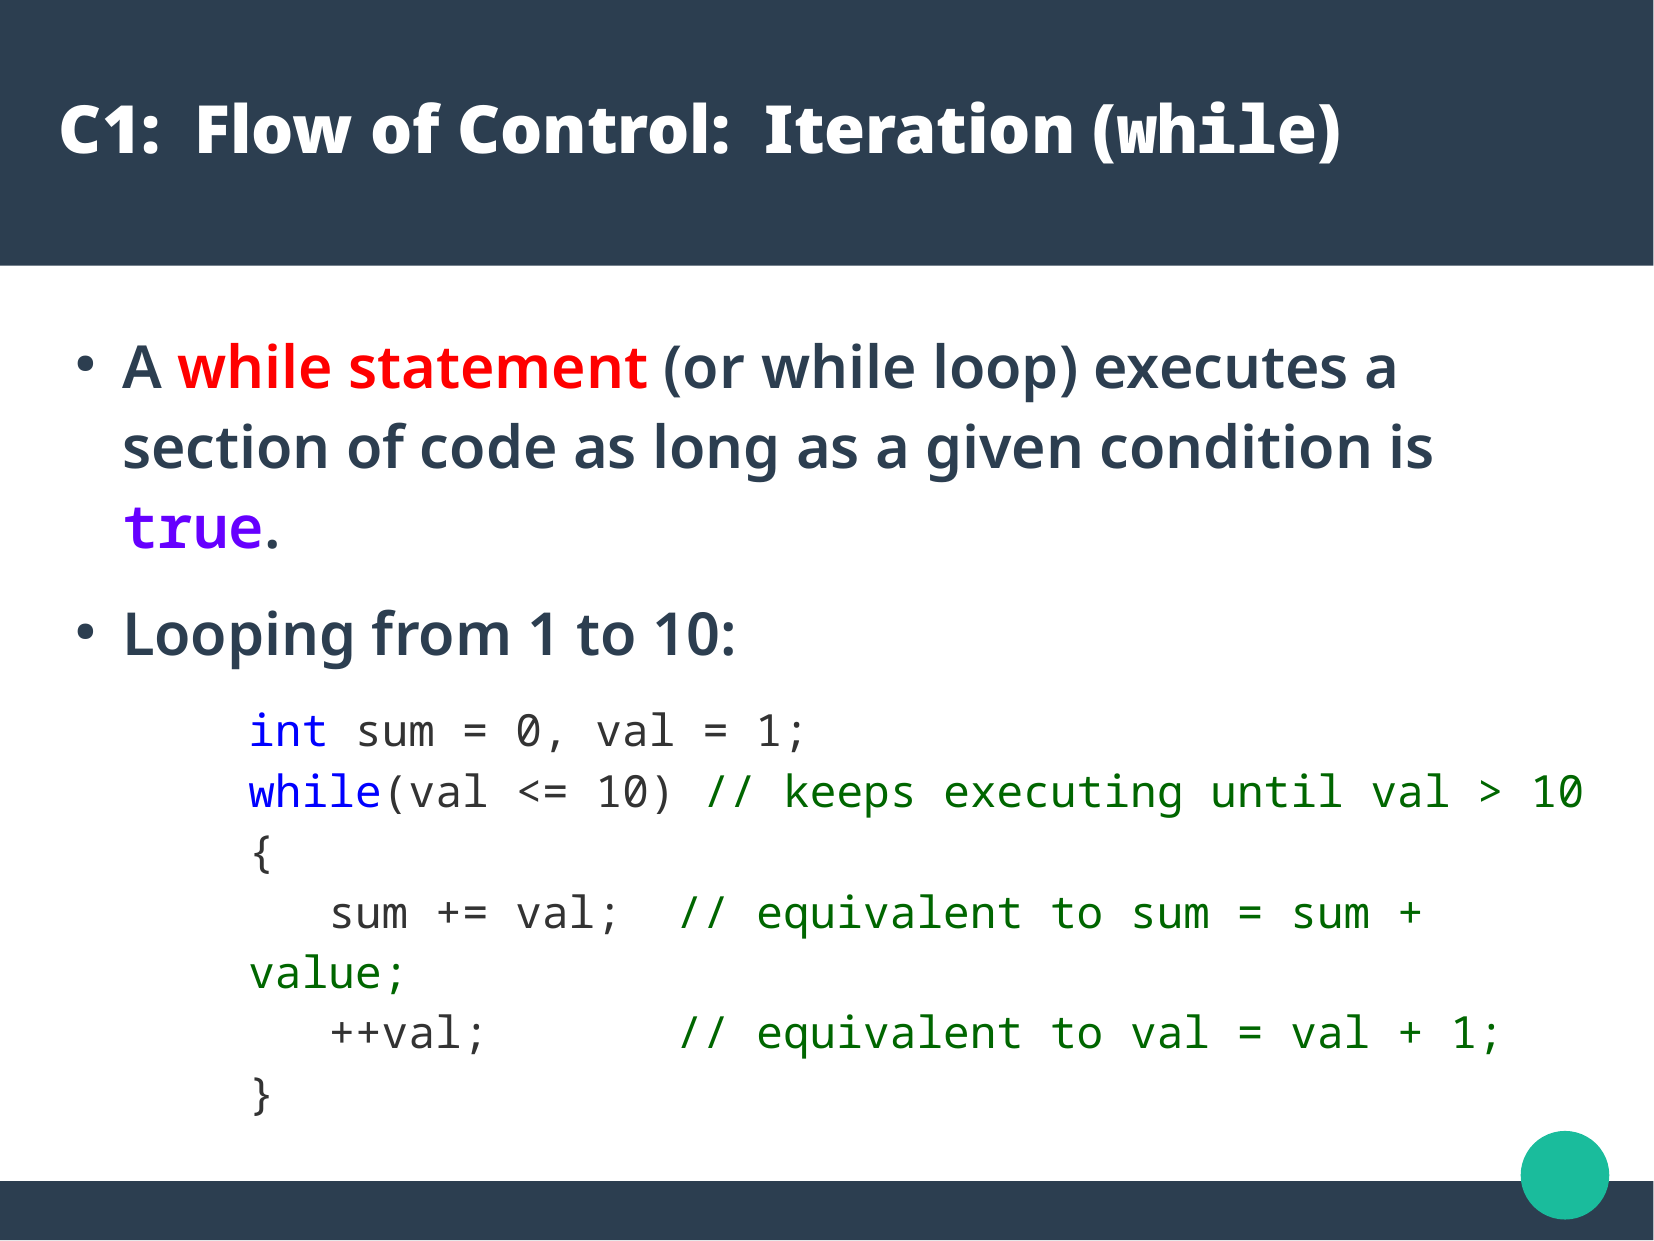

# C1: Flow of Control: Iteration (while)
A while statement (or while loop) executes a section of code as long as a given condition is true.
Looping from 1 to 10:
int sum = 0, val = 1;
while(val <= 10) // keeps executing until val > 10
{
 sum += val; // equivalent to sum = sum + value;
 ++val; // equivalent to val = val + 1;
}